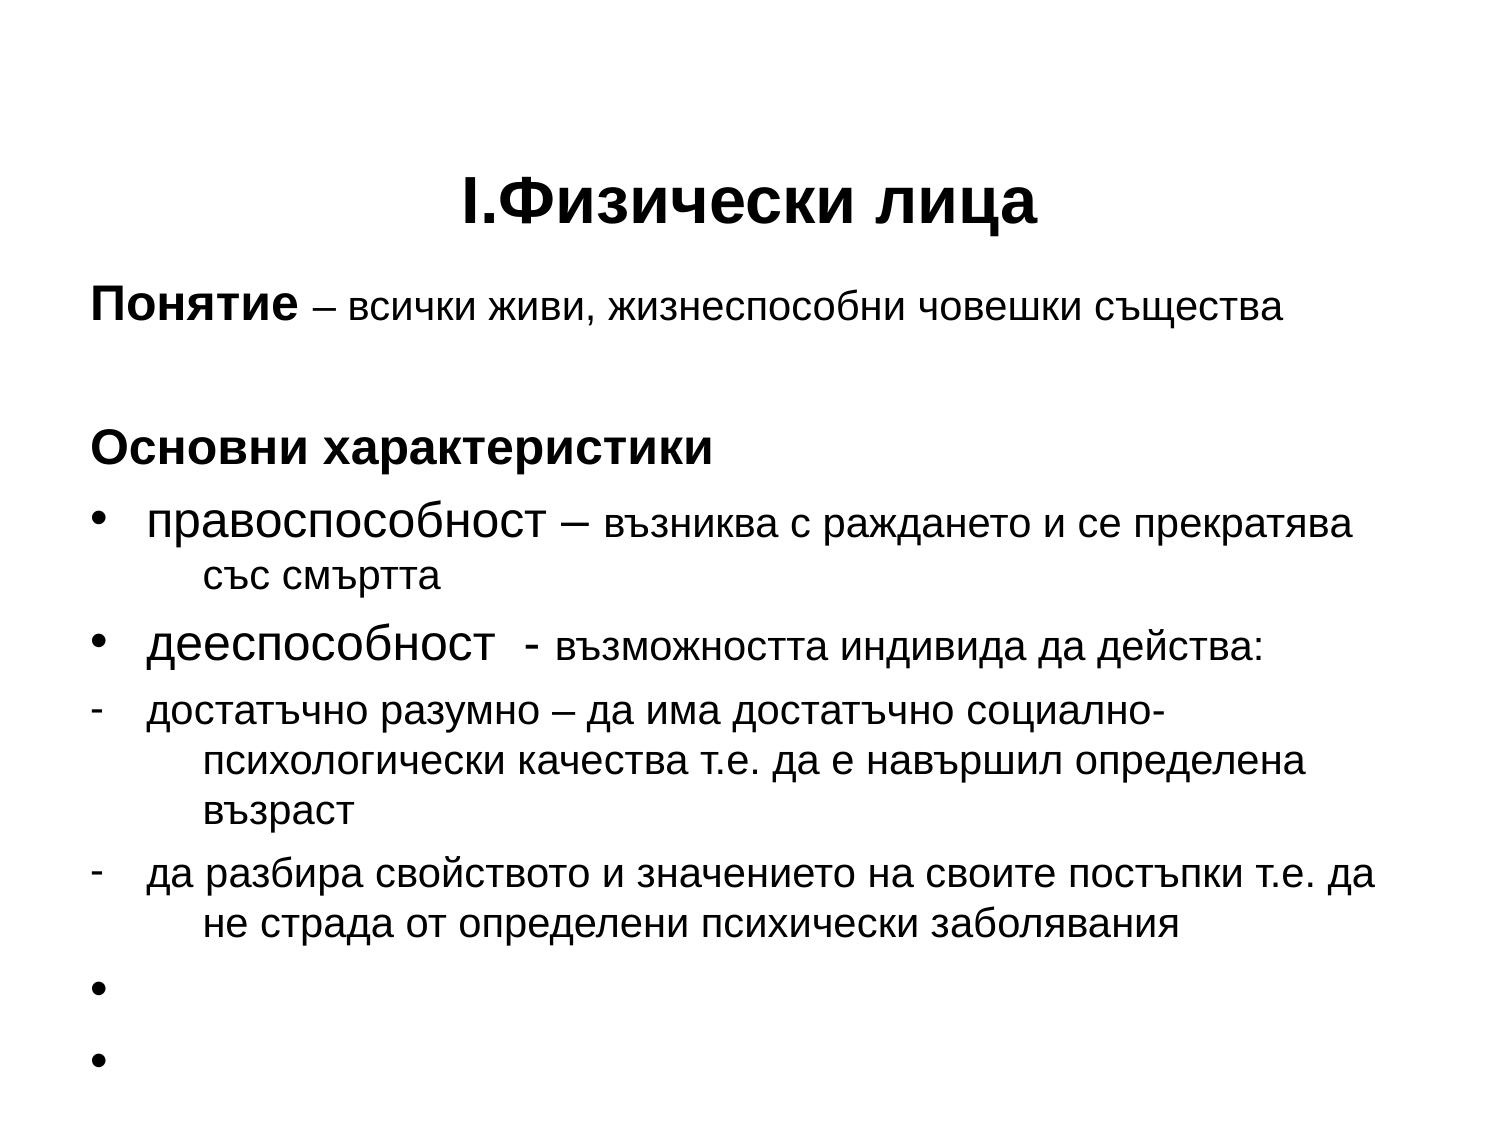

# І.Физически лица
Понятие – всички живи, жизнеспособни човешки същества
Основни характеристики
правоспособност – възниква с раждането и се прекратява със смъртта
дееспособност - възможността индивида да действа:
достатъчно разумно – да има достатъчно социално-психологически качества т.е. да е навършил определена възраст
да разбира свойството и значението на своите постъпки т.е. да не страда от определени психически заболявания